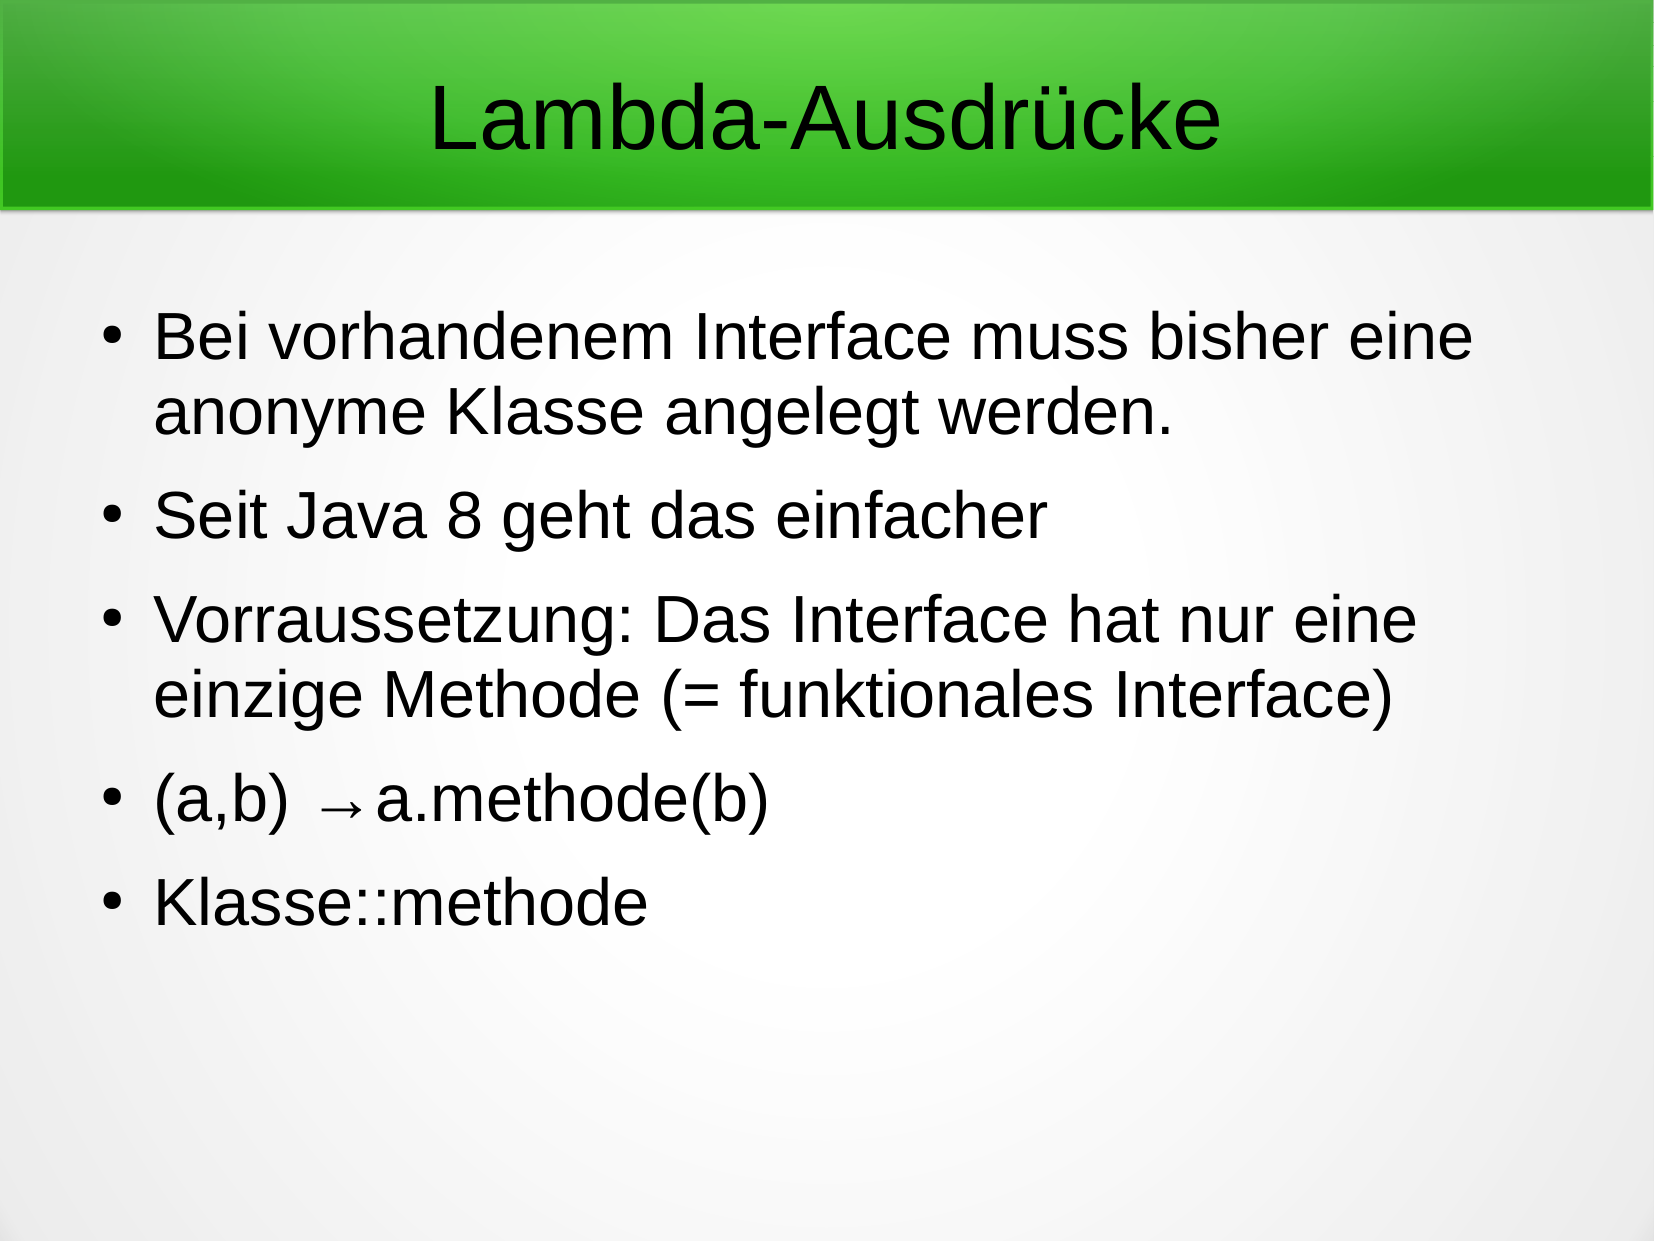

# Lambda-Ausdrücke
Bei vorhandenem Interface muss bisher eine anonyme Klasse angelegt werden.
Seit Java 8 geht das einfacher
Vorraussetzung: Das Interface hat nur eine einzige Methode (= funktionales Interface)
(a,b) →a.methode(b)
Klasse::methode